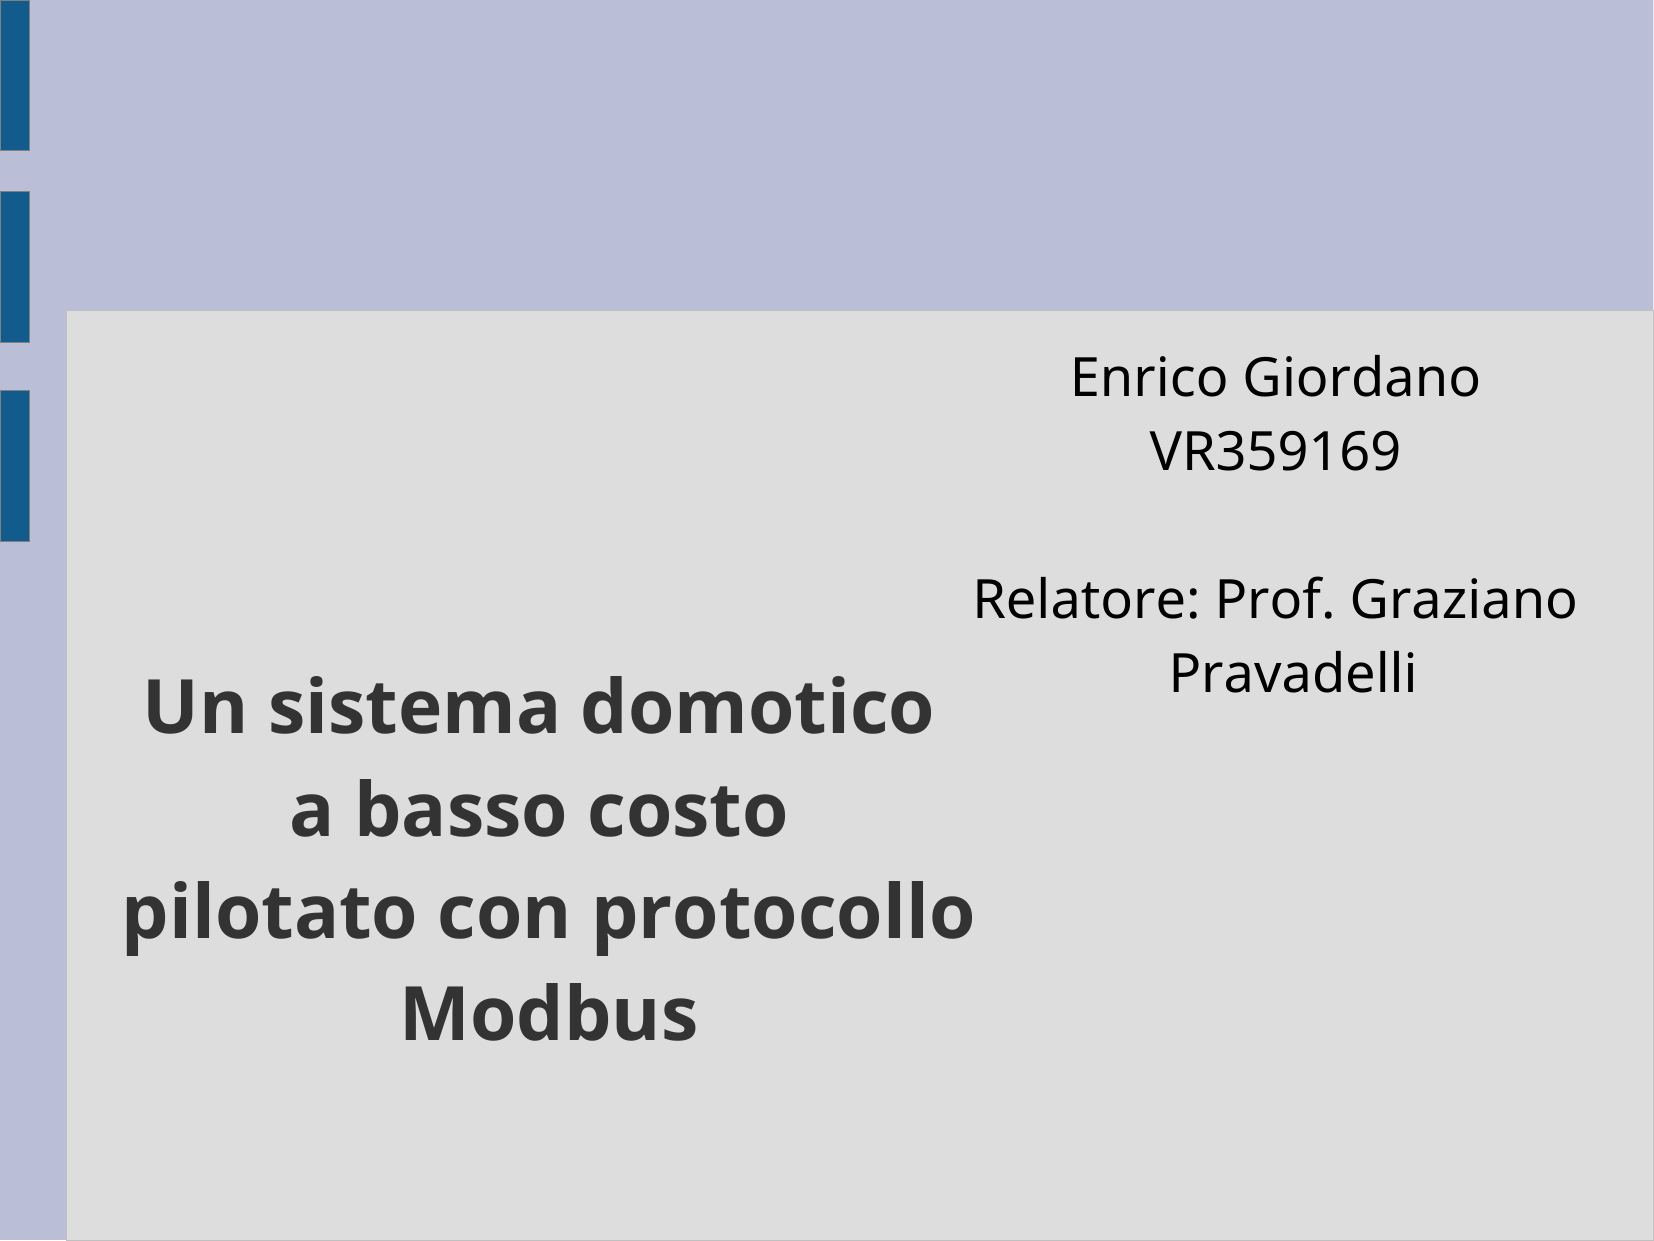

Enrico Giordano
VR359169
Relatore: Prof. Graziano Pravadelli
# Un sistema domotico a basso costo pilotato con protocollo Modbus